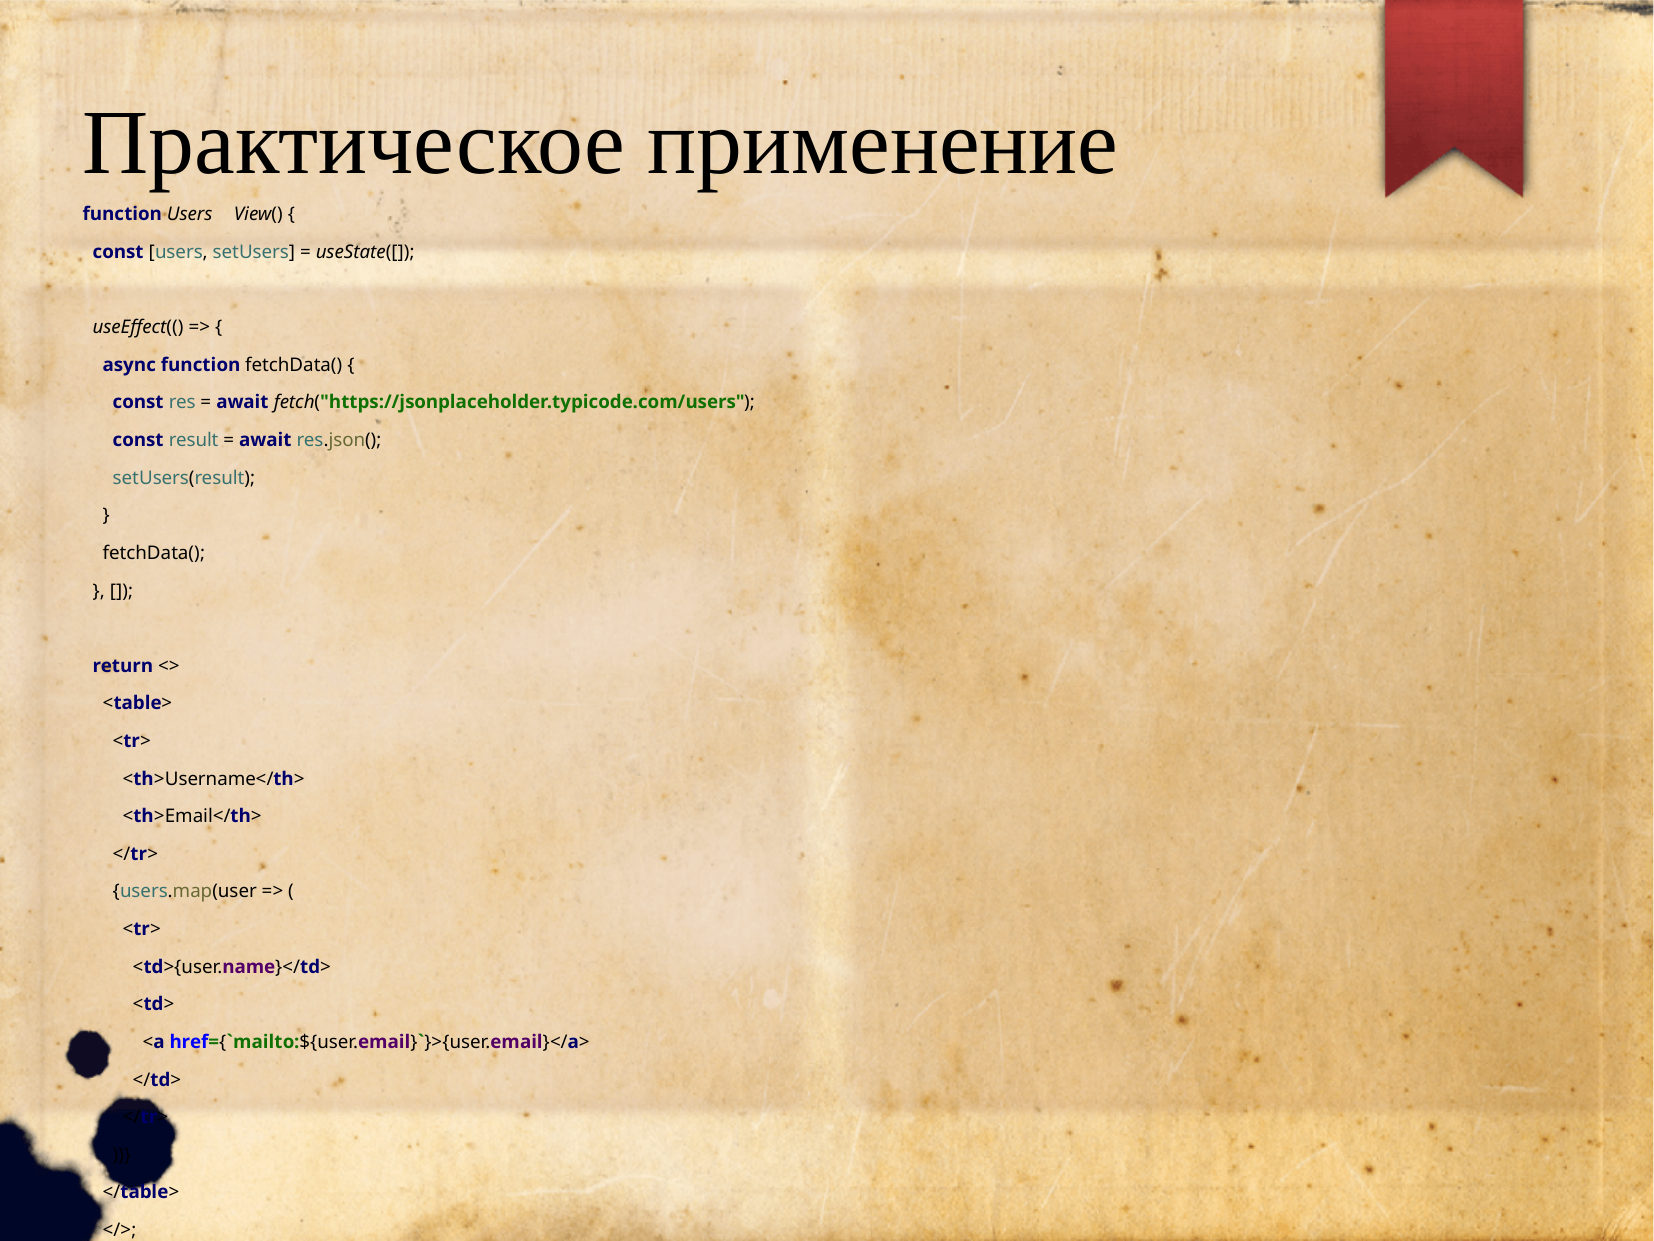

# Практическое применение
function Users	View() {
 const [users, setUsers] = useState([]);
 useEffect(() => {
 async function fetchData() {
 const res = await fetch("https://jsonplaceholder.typicode.com/users");
 const result = await res.json();
 setUsers(result);
 }
 fetchData();
 }, []);
 return <>
 <table>
 <tr>
 <th>Username</th>
 <th>Email</th>
 </tr>
 {users.map(user => (
 <tr>
 <td>{user.name}</td>
 <td>
 <a href={`mailto:${user.email}`}>{user.email}</a>
 </td>
 </tr>
 ))}
 </table>
 </>;
}